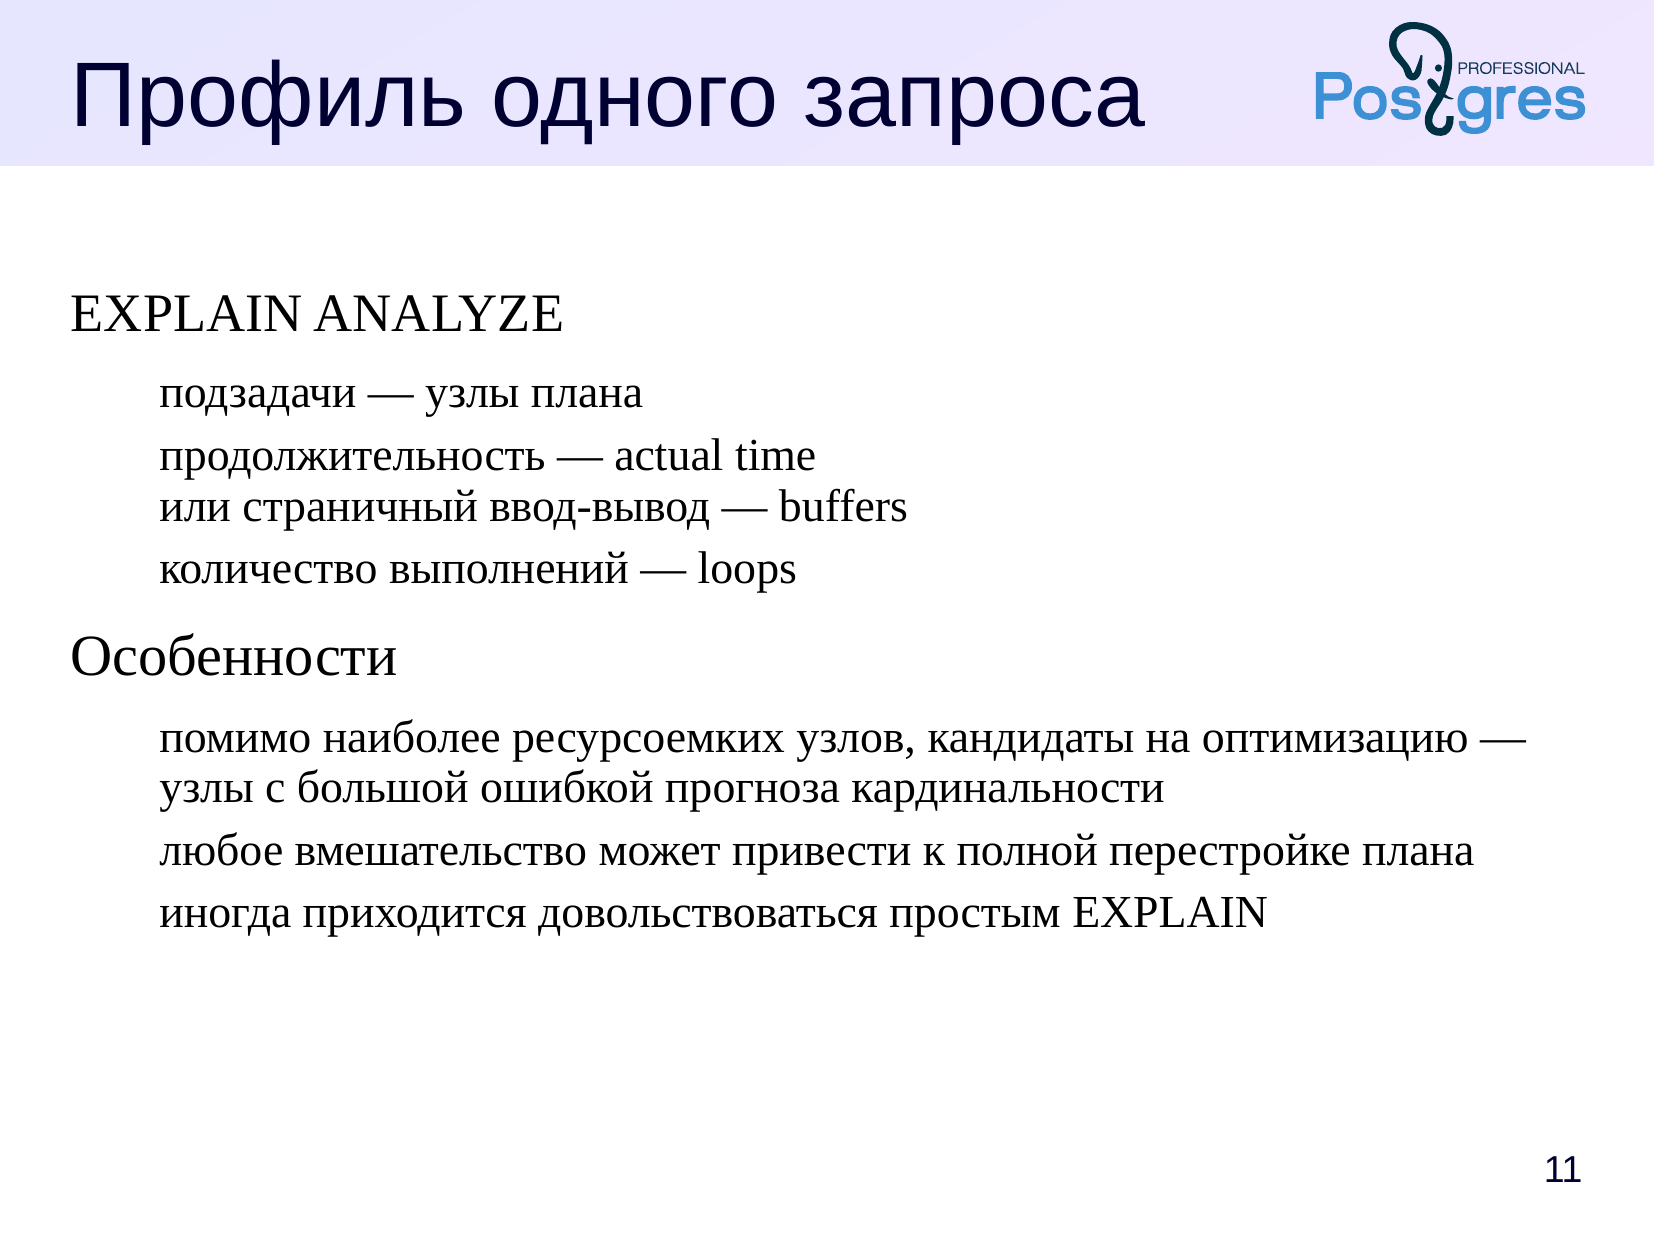

# Профиль одного запроса
EXPLAIN ANALYZE
подзадачи — узлы плана
продолжительность — actual time
или страничный ввод-вывод — buffers
количество выполнений — loops
Особенности
помимо наиболее ресурсоемких узлов, кандидаты на оптимизацию — узлы с большой ошибкой прогноза кардинальности
любое вмешательство может привести к полной перестройке плана
иногда приходится довольствоваться простым EXPLAIN